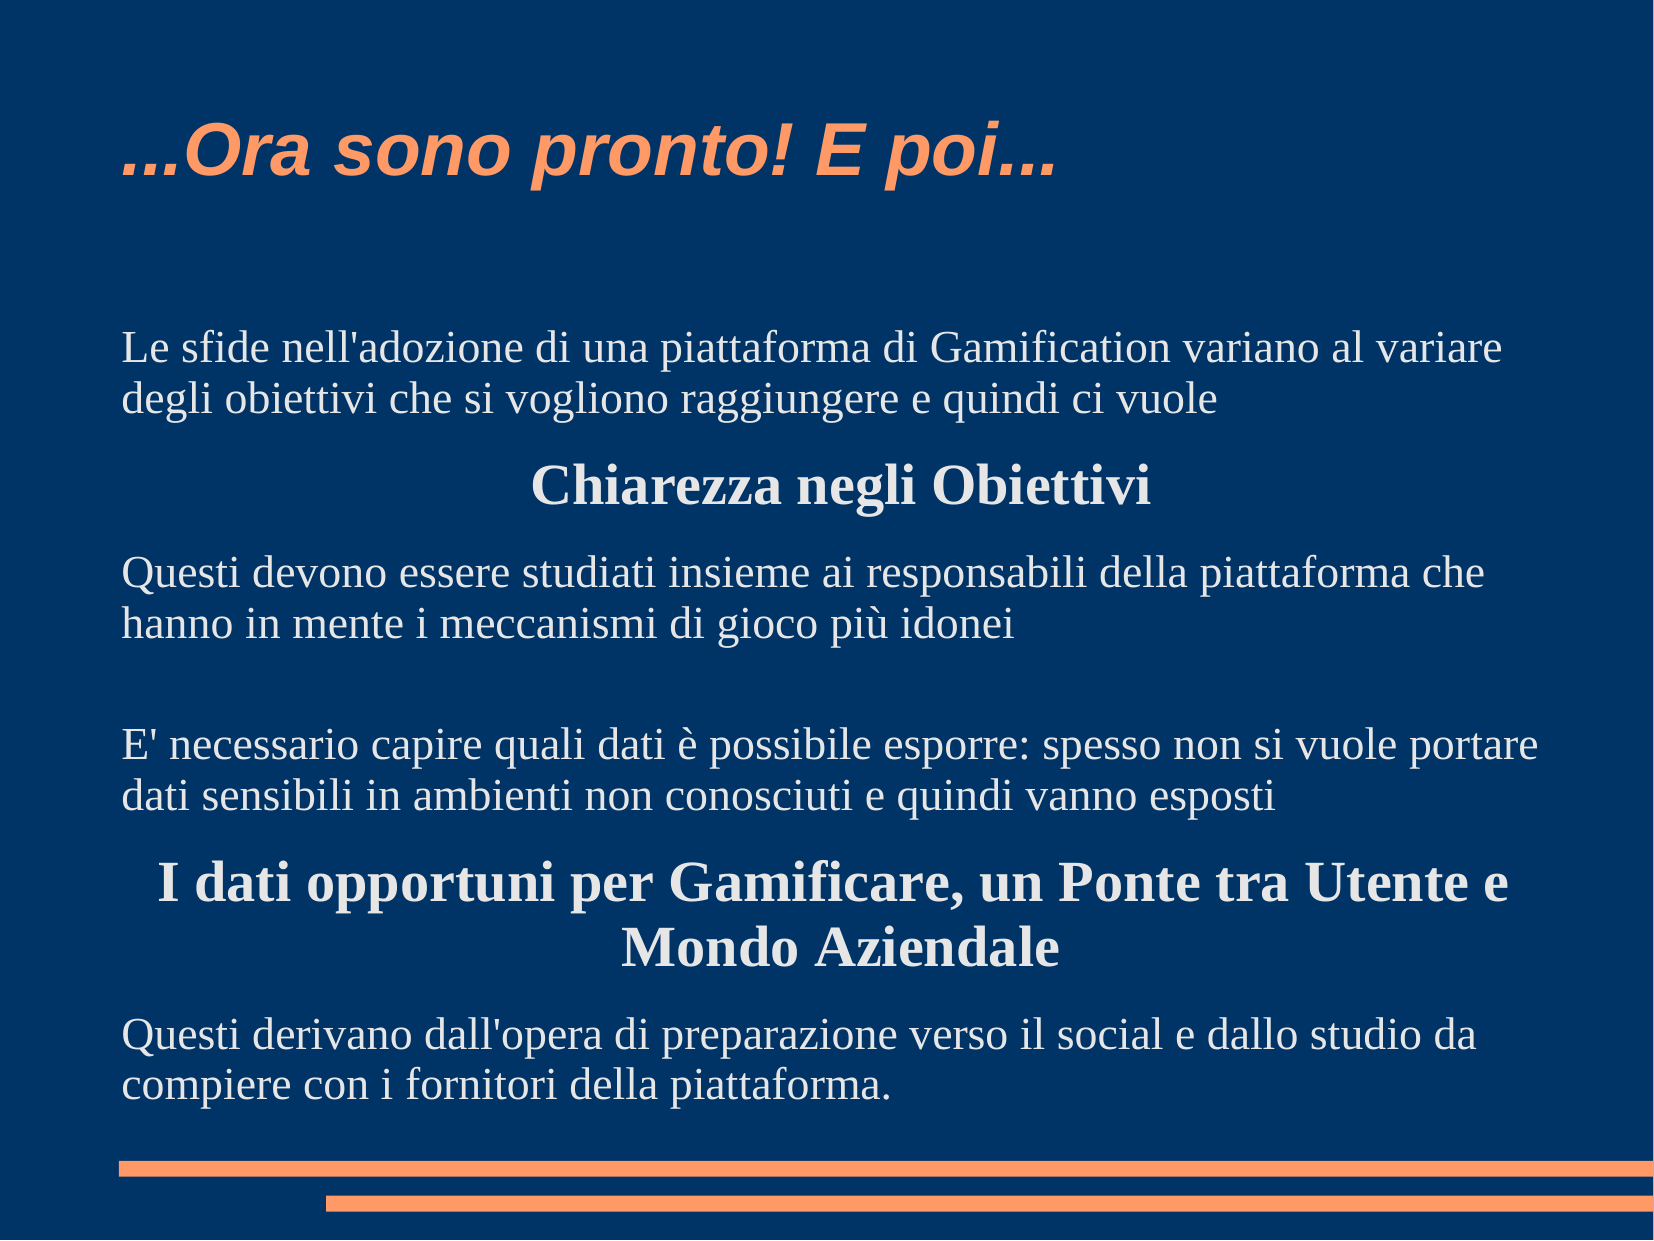

# ...Ora sono pronto! E poi...
Le sfide nell'adozione di una piattaforma di Gamification variano al variare degli obiettivi che si vogliono raggiungere e quindi ci vuole
Chiarezza negli Obiettivi
Questi devono essere studiati insieme ai responsabili della piattaforma che hanno in mente i meccanismi di gioco più idonei
E' necessario capire quali dati è possibile esporre: spesso non si vuole portare dati sensibili in ambienti non conosciuti e quindi vanno esposti
I dati opportuni per Gamificare, un Ponte tra Utente e Mondo Aziendale
Questi derivano dall'opera di preparazione verso il social e dallo studio da compiere con i fornitori della piattaforma.